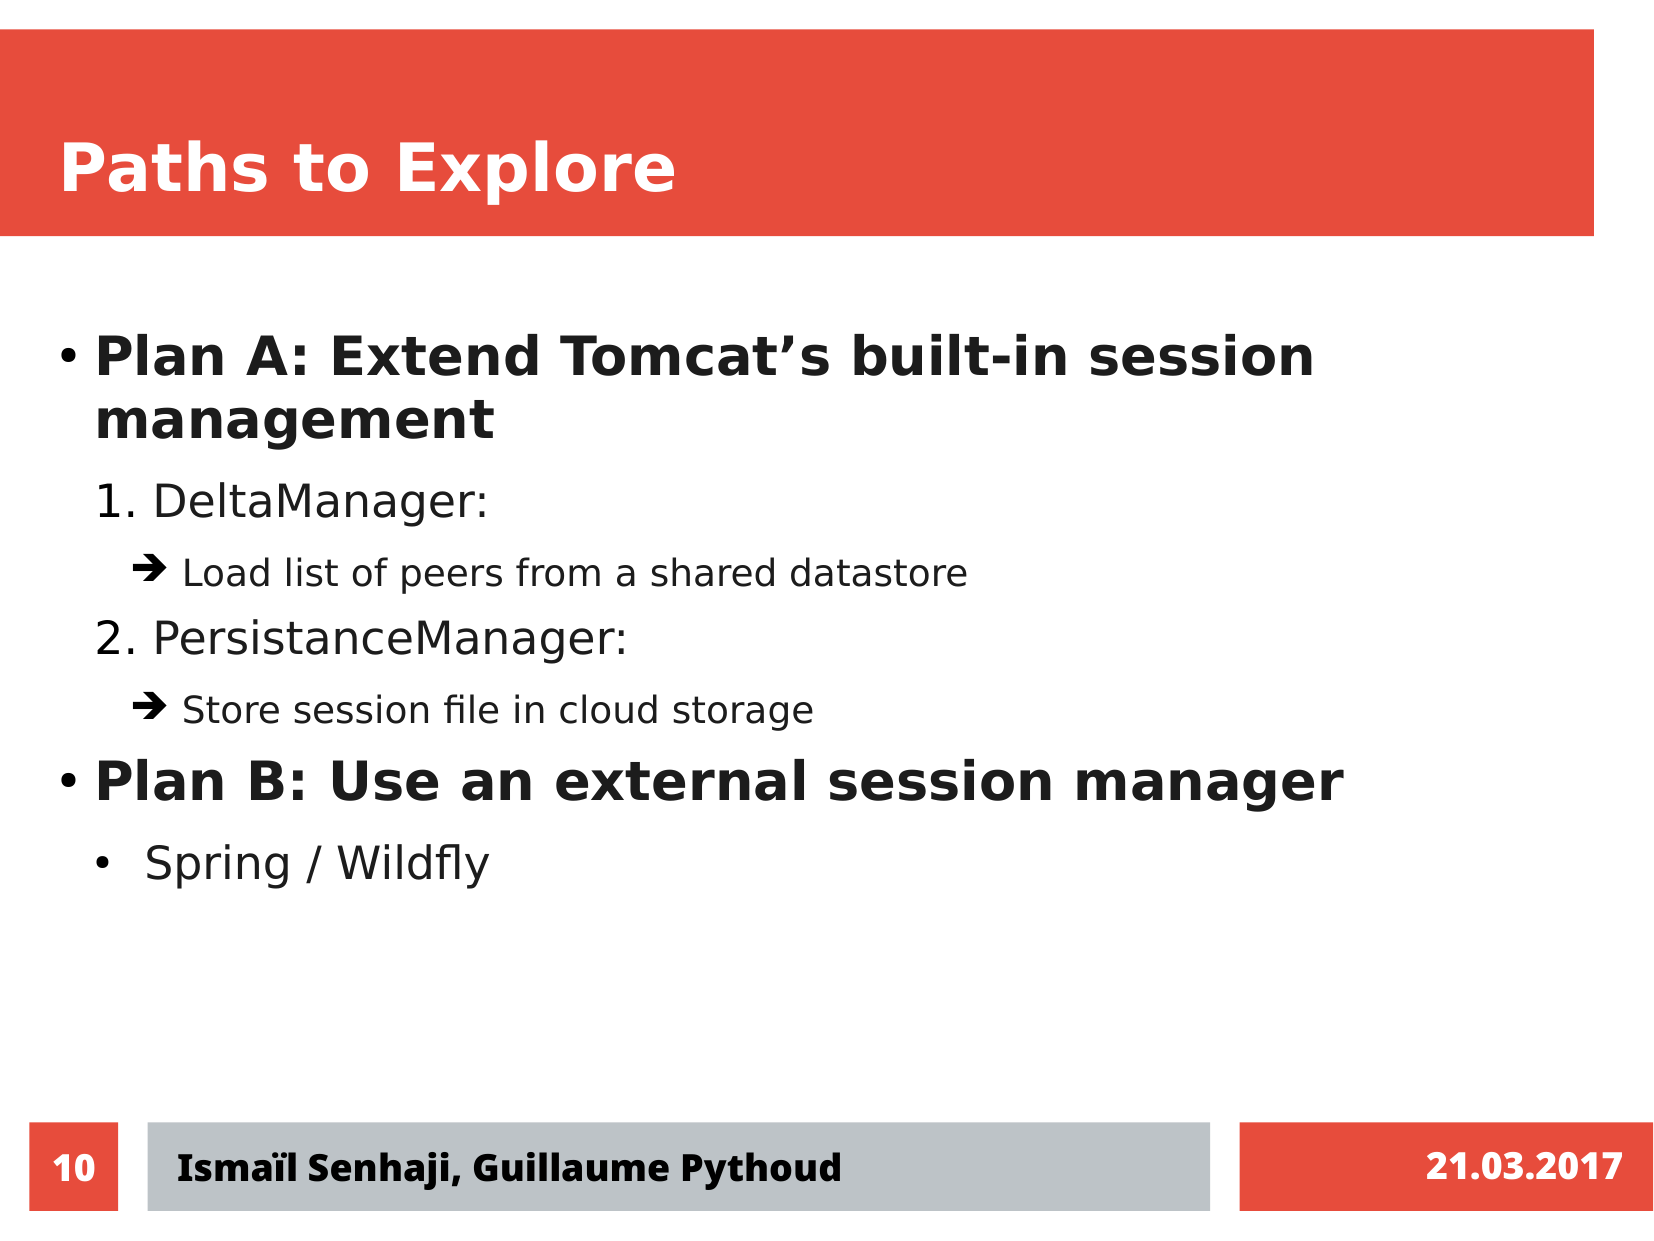

# Paths to Explore
Plan A: Extend Tomcat’s built-in session management
 DeltaManager:
 Load list of peers from a shared datastore
 PersistanceManager:
 Store session file in cloud storage
Plan B: Use an external session manager
 Spring / Wildfly
10
Ismaïl Senhaji, Guillaume Pythoud
21.03.2017